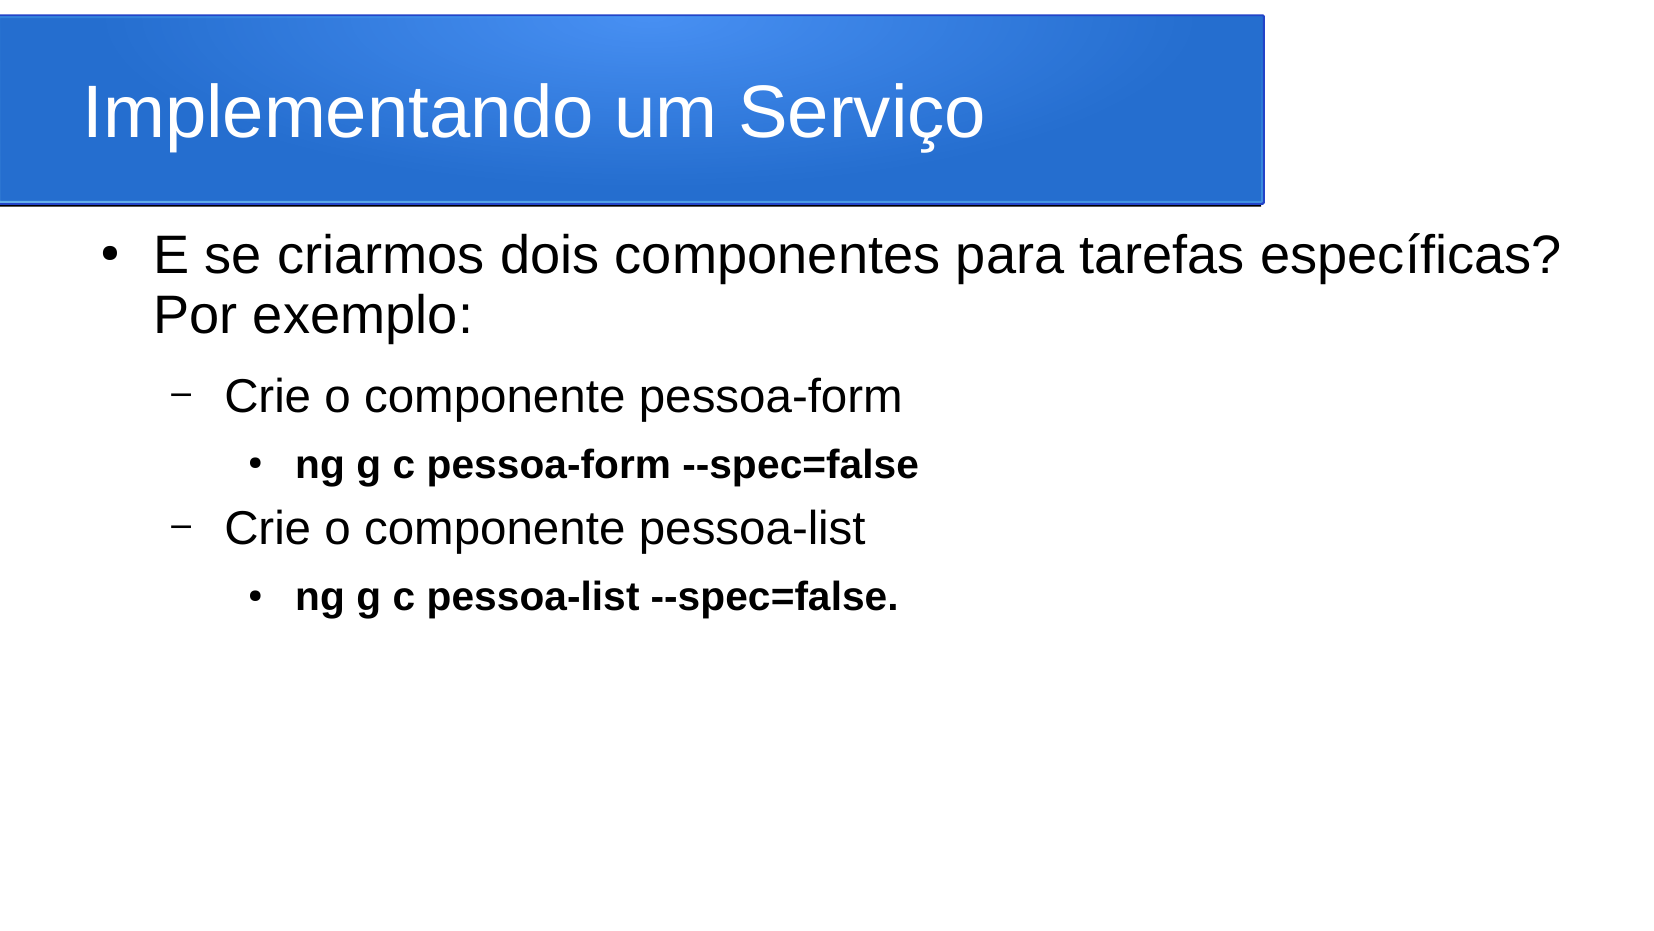

# Implementando um Serviço
E se criarmos dois componentes para tarefas específicas? Por exemplo:
Crie o componente pessoa-form
ng g c pessoa-form --spec=false
Crie o componente pessoa-list
ng g c pessoa-list --spec=false.